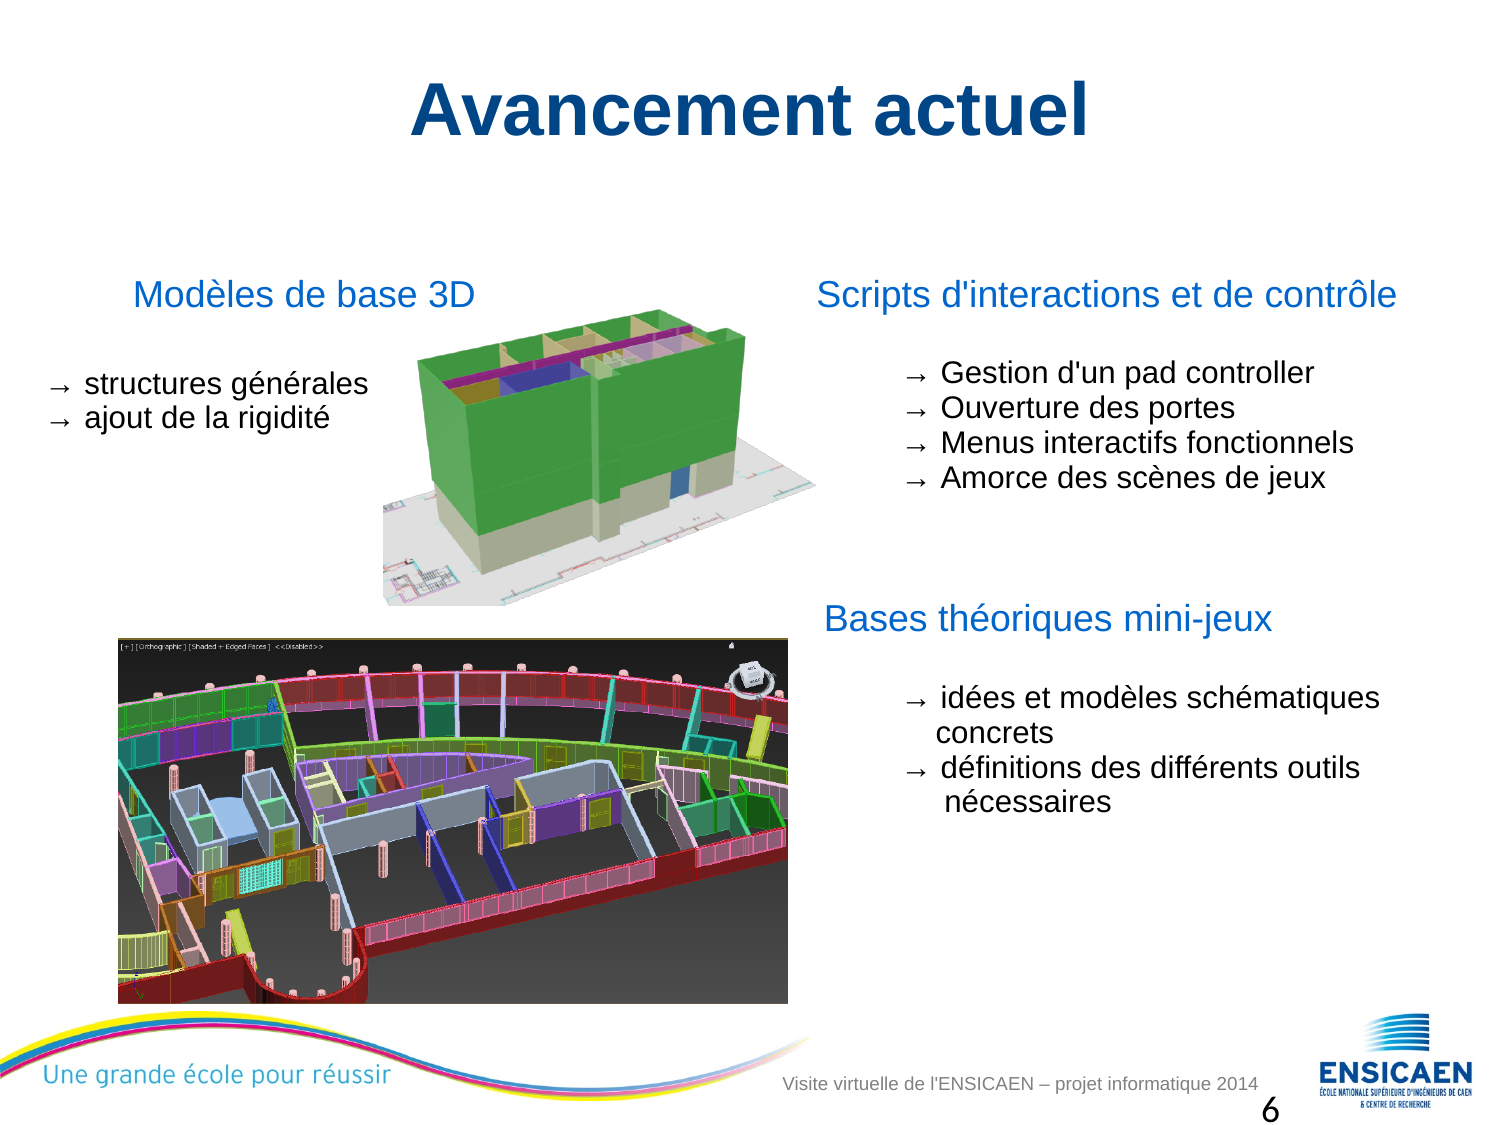

# Avancement actuel
Modèles de base 3D
Scripts d'interactions et de contrôle
→ Gestion d'un pad controller
→ Ouverture des portes
→ Menus interactifs fonctionnels
→ Amorce des scènes de jeux
→ structures générales
→ ajout de la rigidité
Bases théoriques mini-jeux
→ idées et modèles schématiques 	 concrets
→ définitions des différents outils nécessaires
Visite virtuelle de l'ENSICAEN – projet informatique 2014